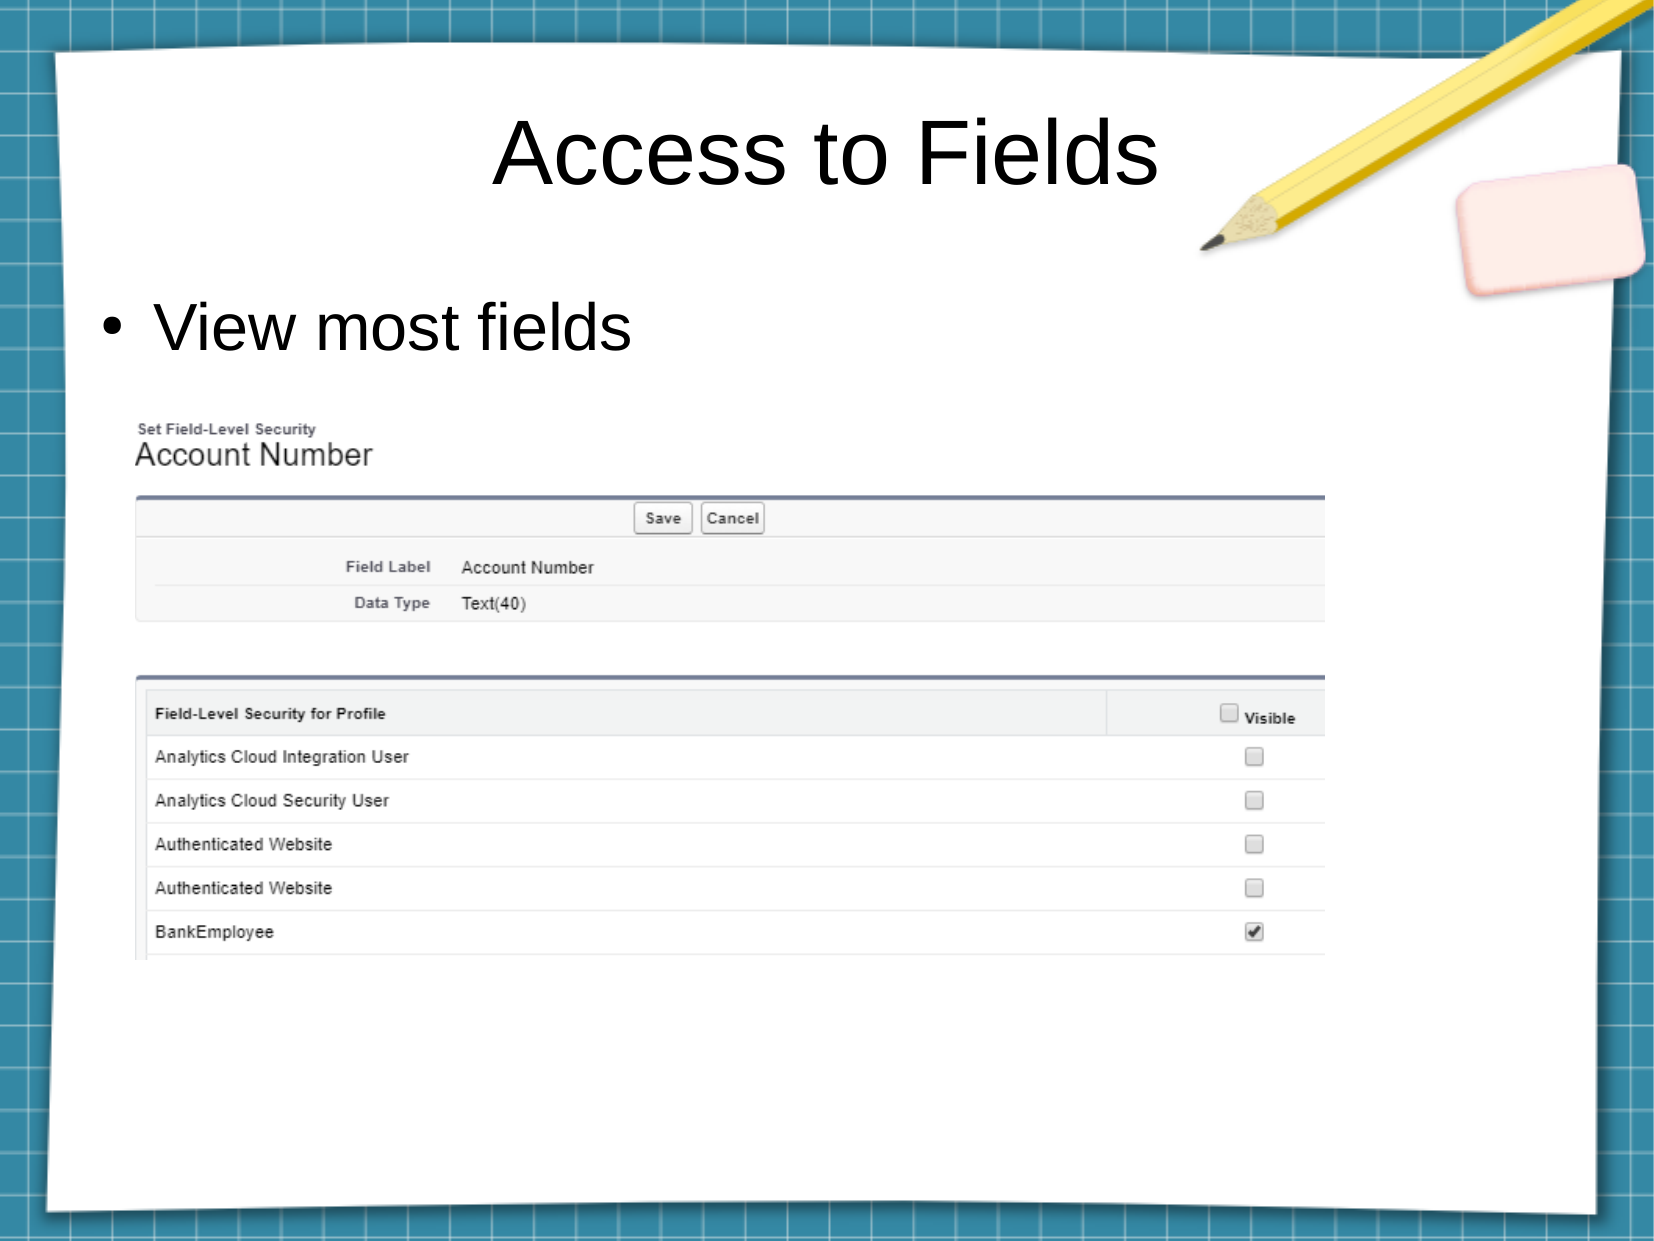

# Access to Fields
View most fields